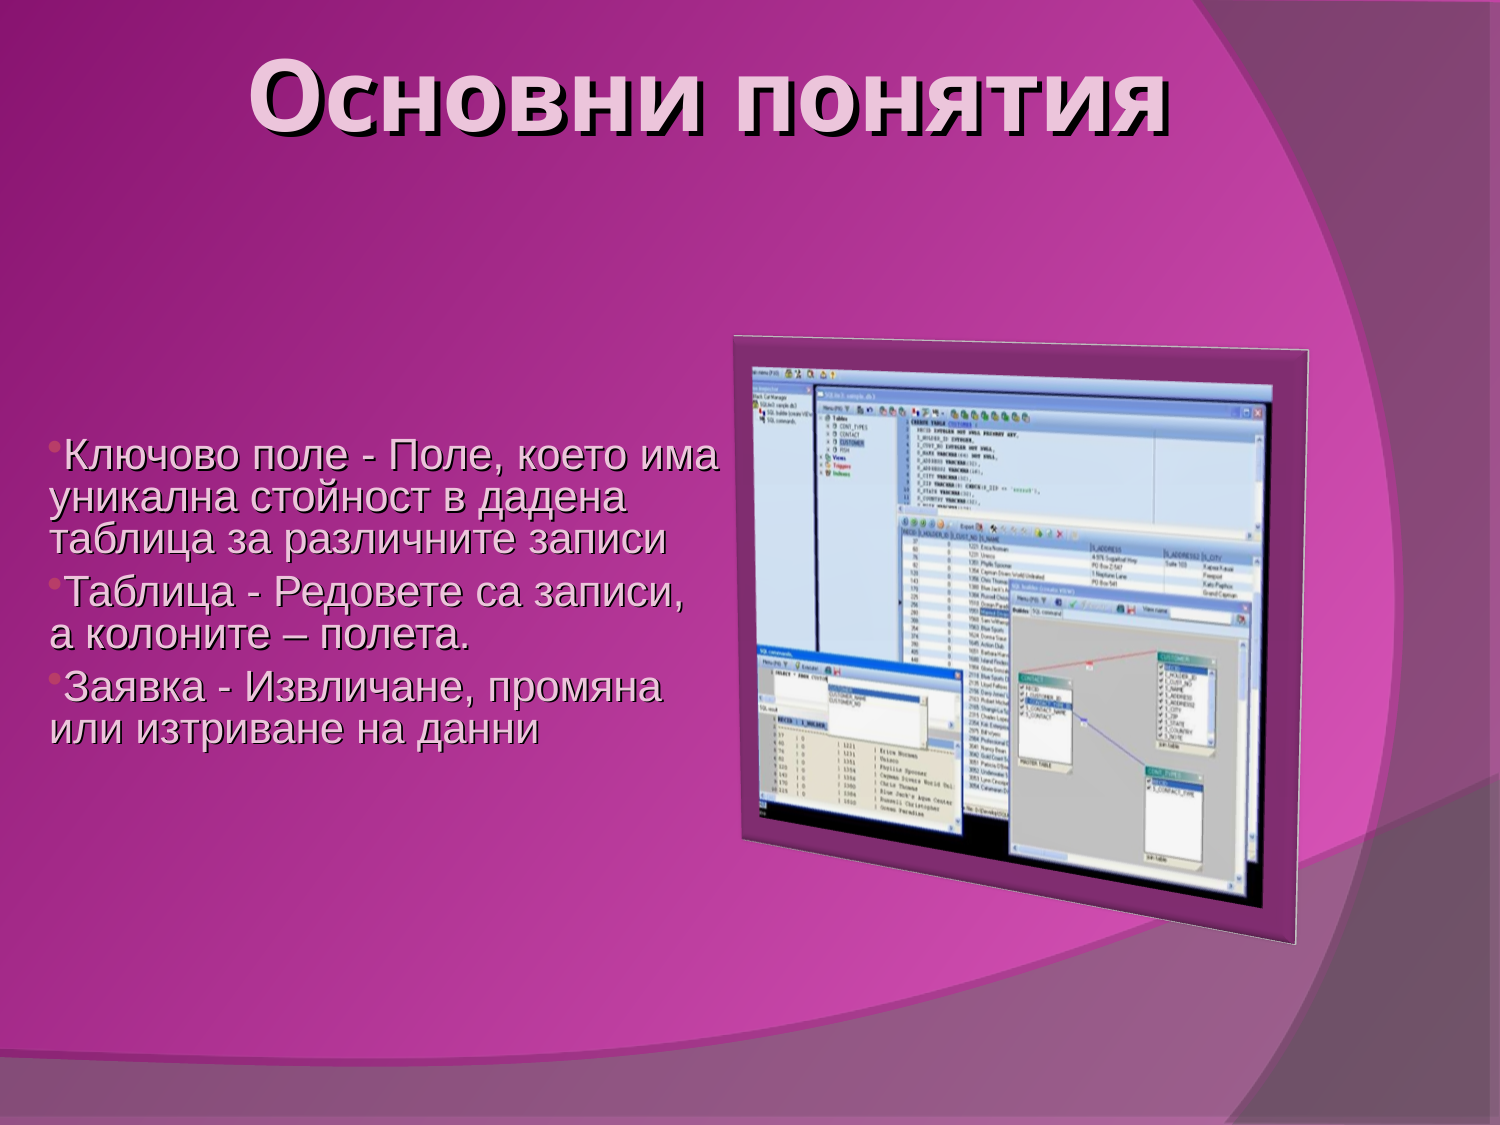

# Основни понятия
Ключово поле - Поле, което има уникална стойност в дадена таблица за различните записи
Таблица - Редовете са записи, а колоните – полета.
Заявка - Извличане, промяна или изтриване на данни